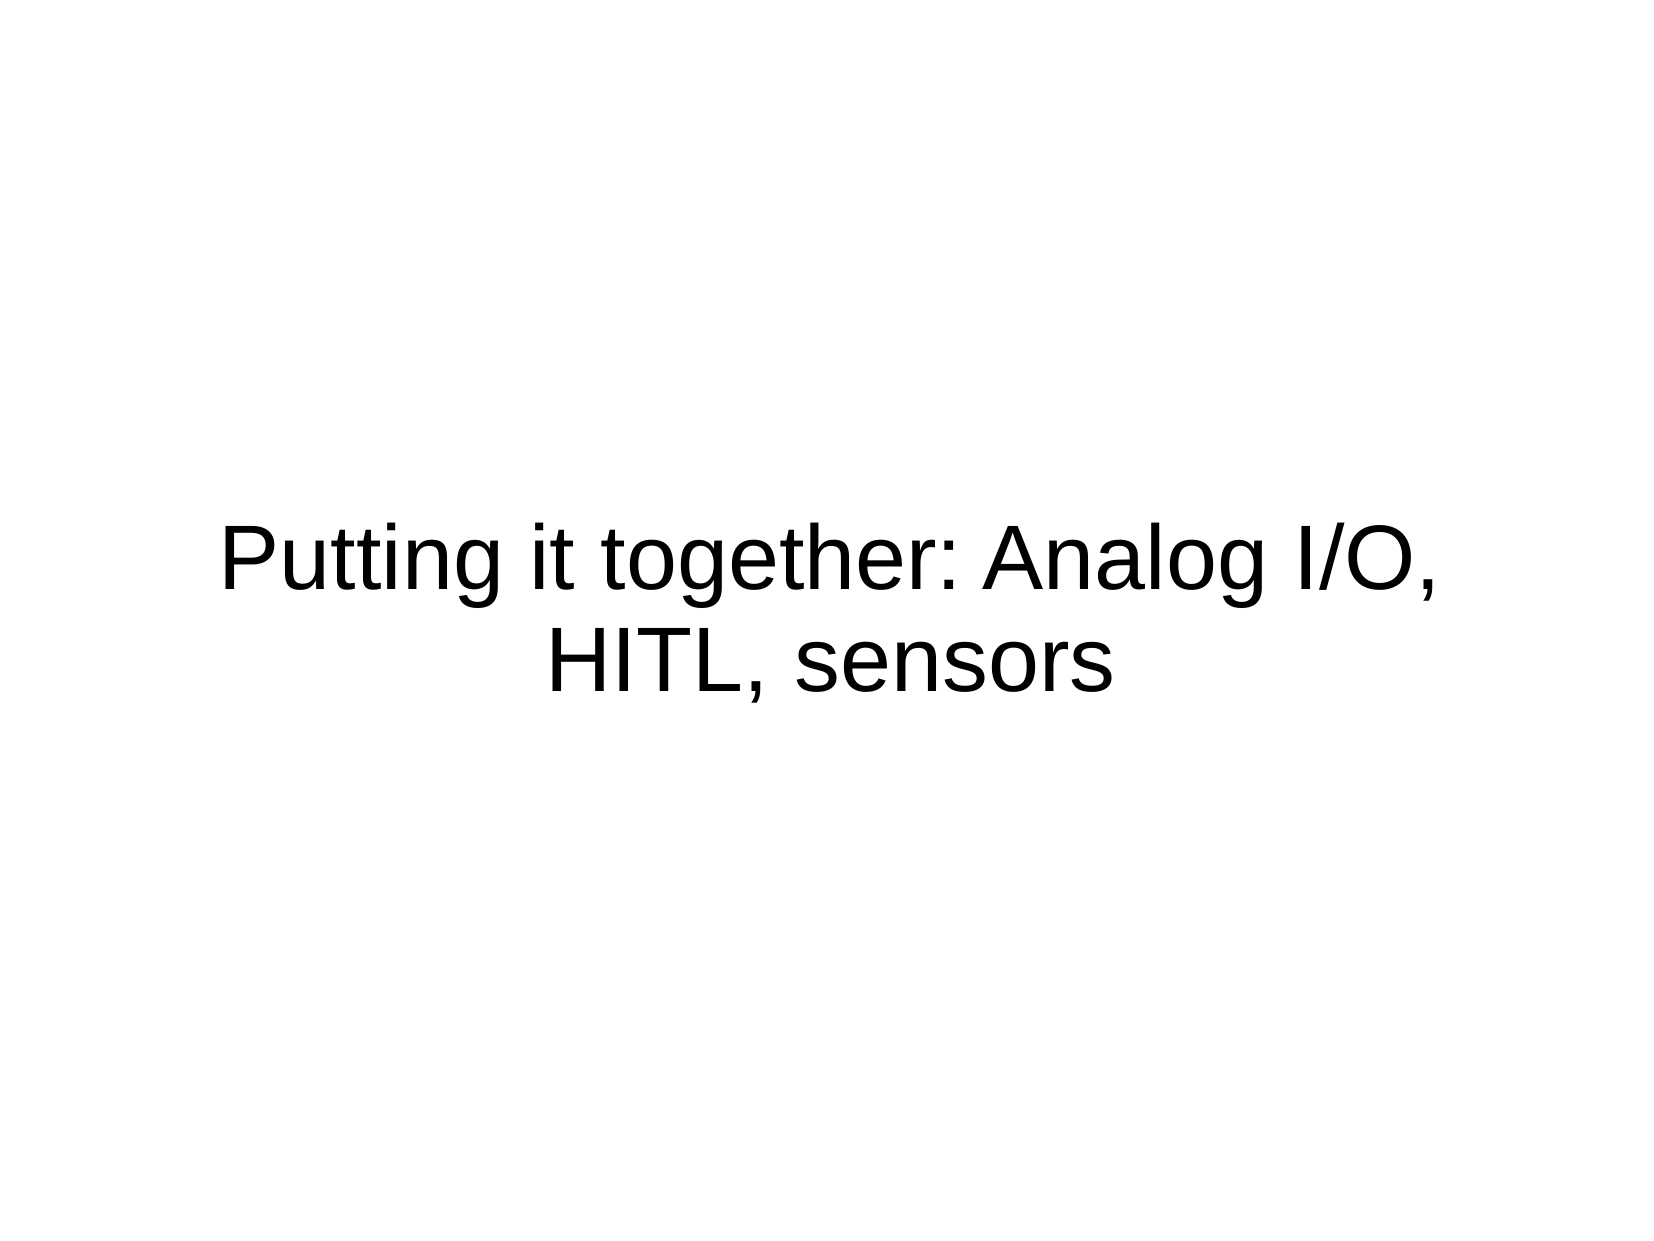

# Putting it together: Analog I/O, HITL, sensors